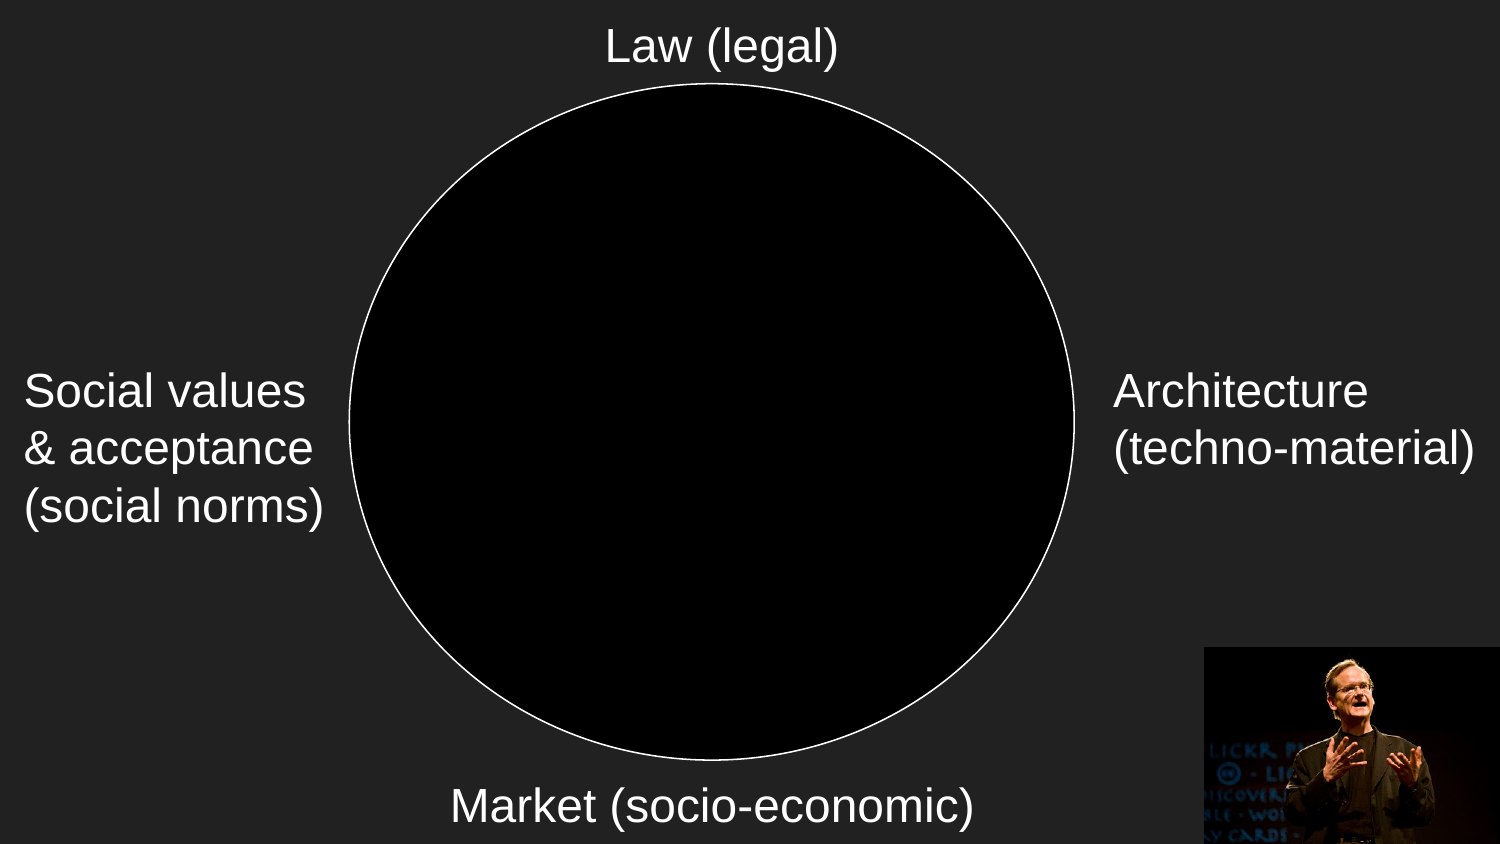

Law (legal)
Social values & acceptance
(social norms)
Architecture
(techno-material)
Market (socio-economic)